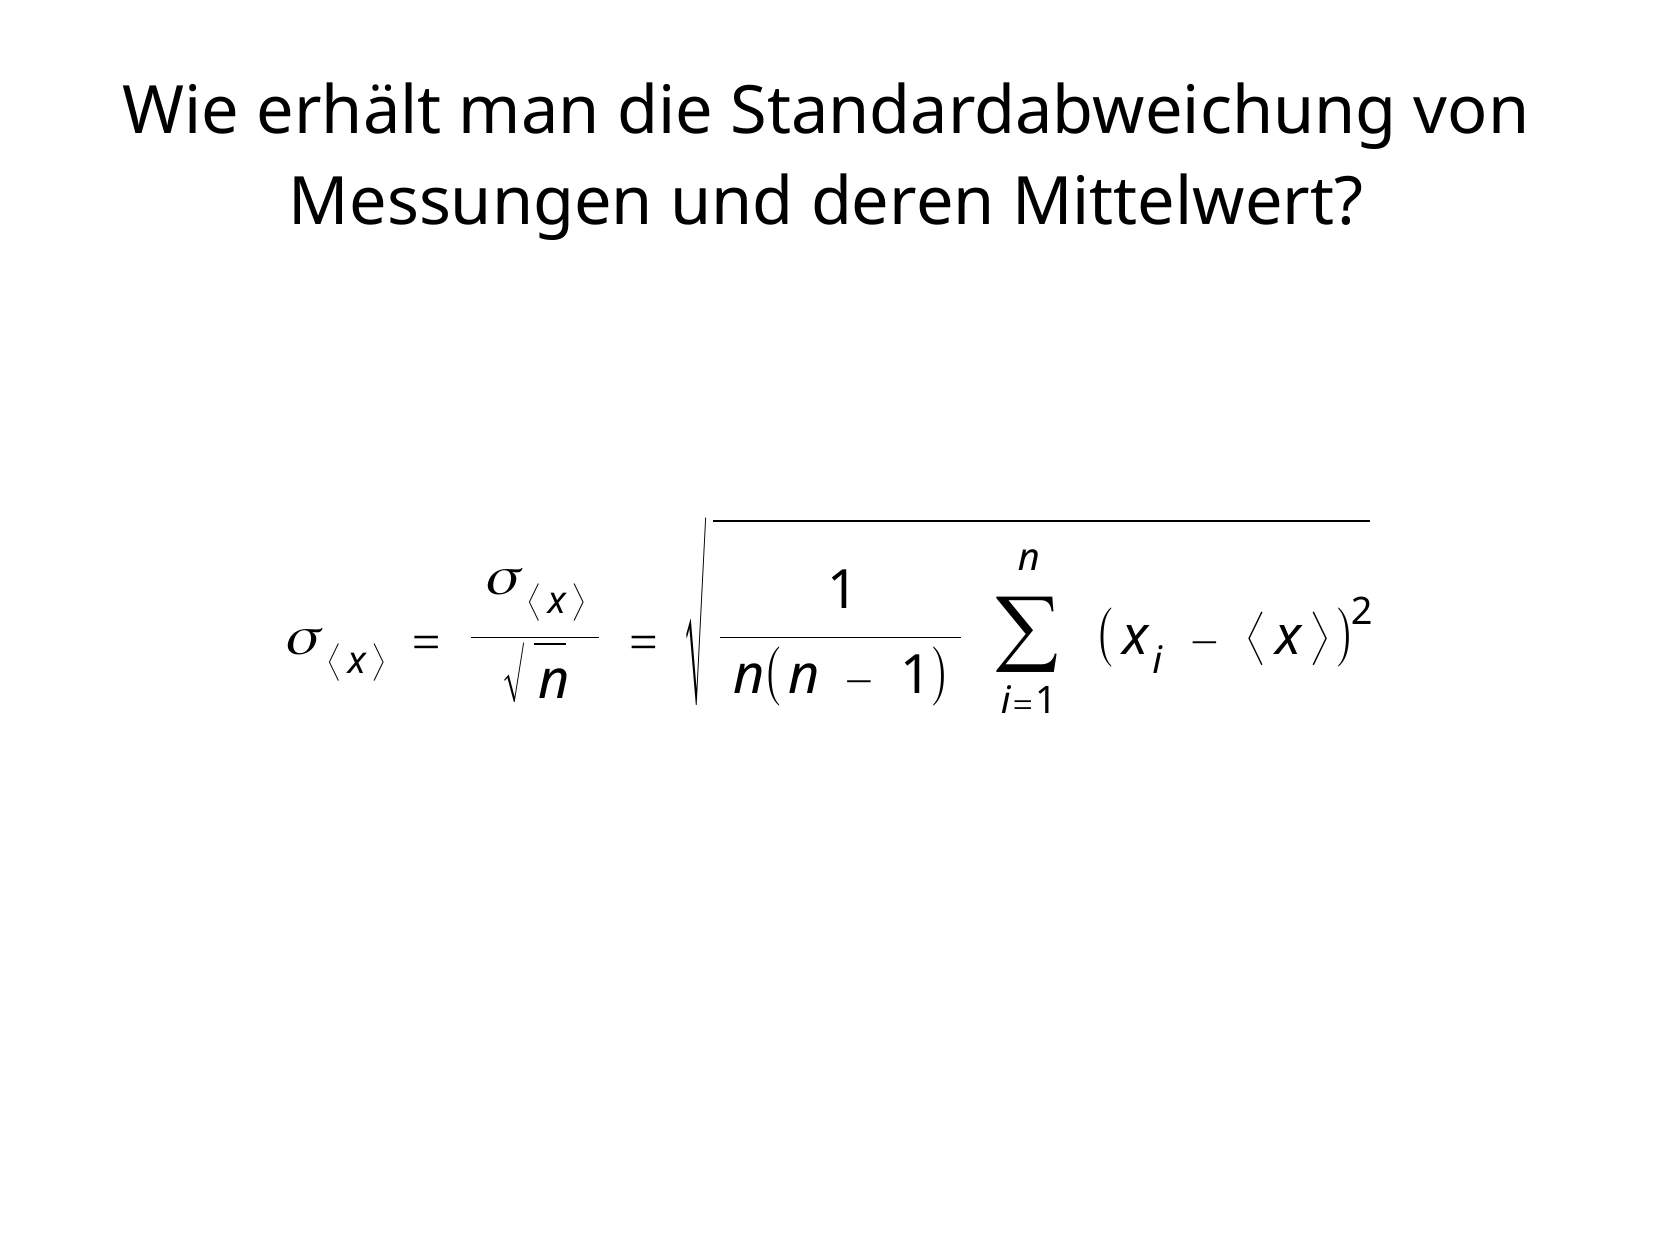

# Wie erhält man die Standardabweichung von Messungen und deren Mittelwert?